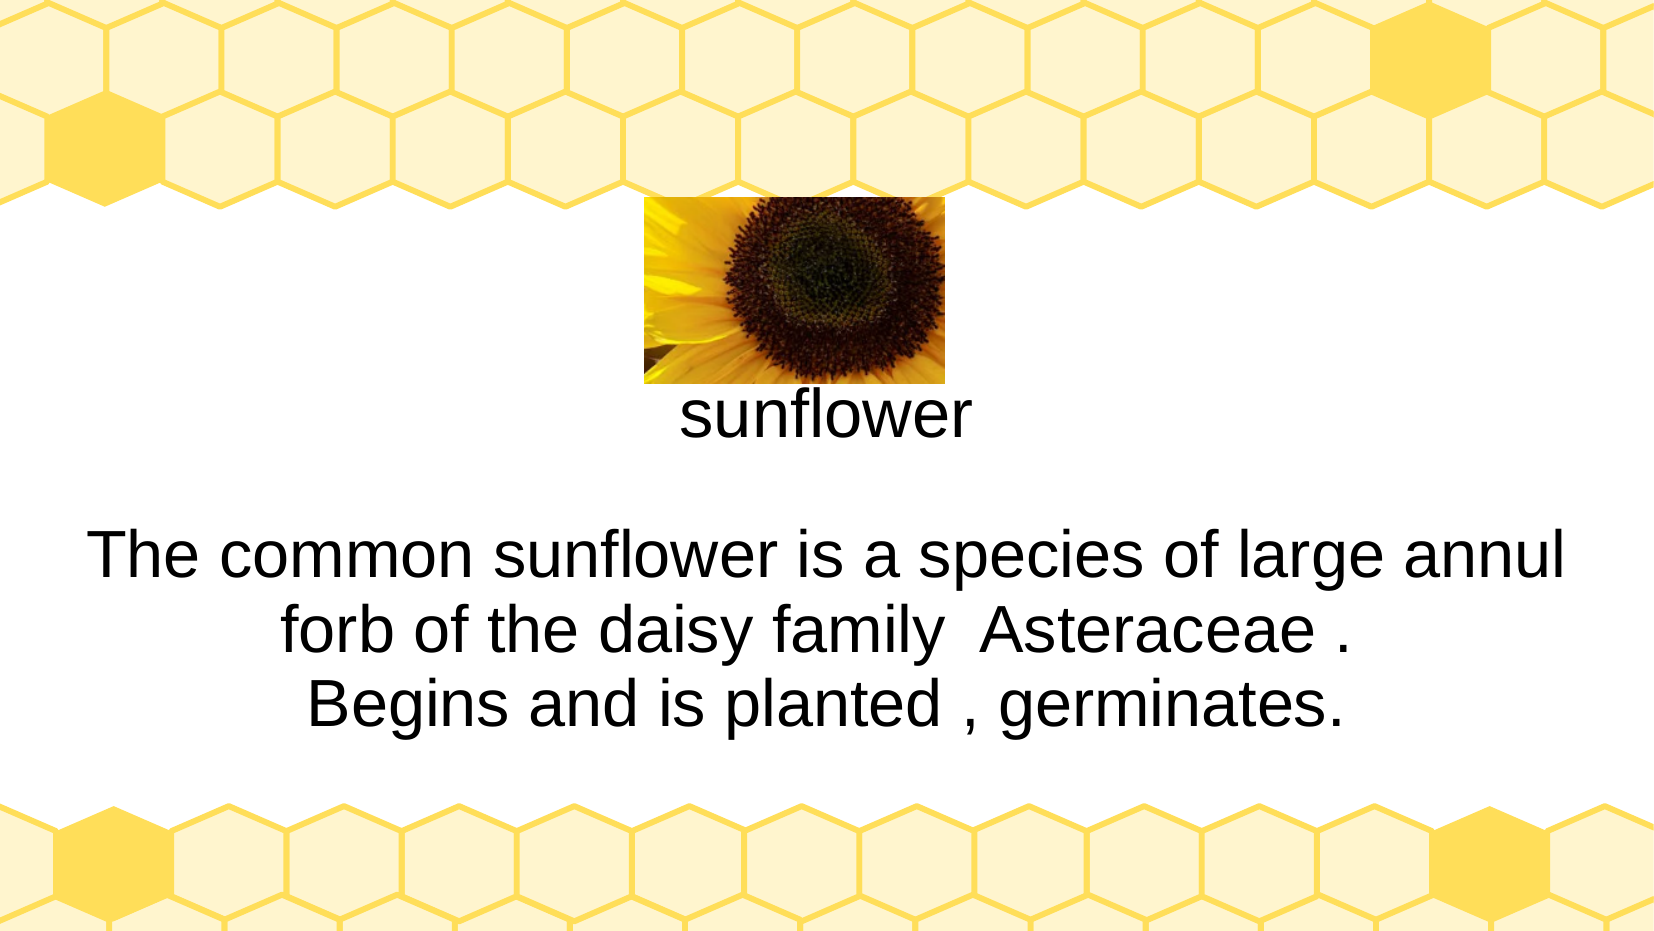

# sunflower
The common sunflower is a species of large annul forb of the daisy family Asteraceae .
Begins and is planted , germinates.